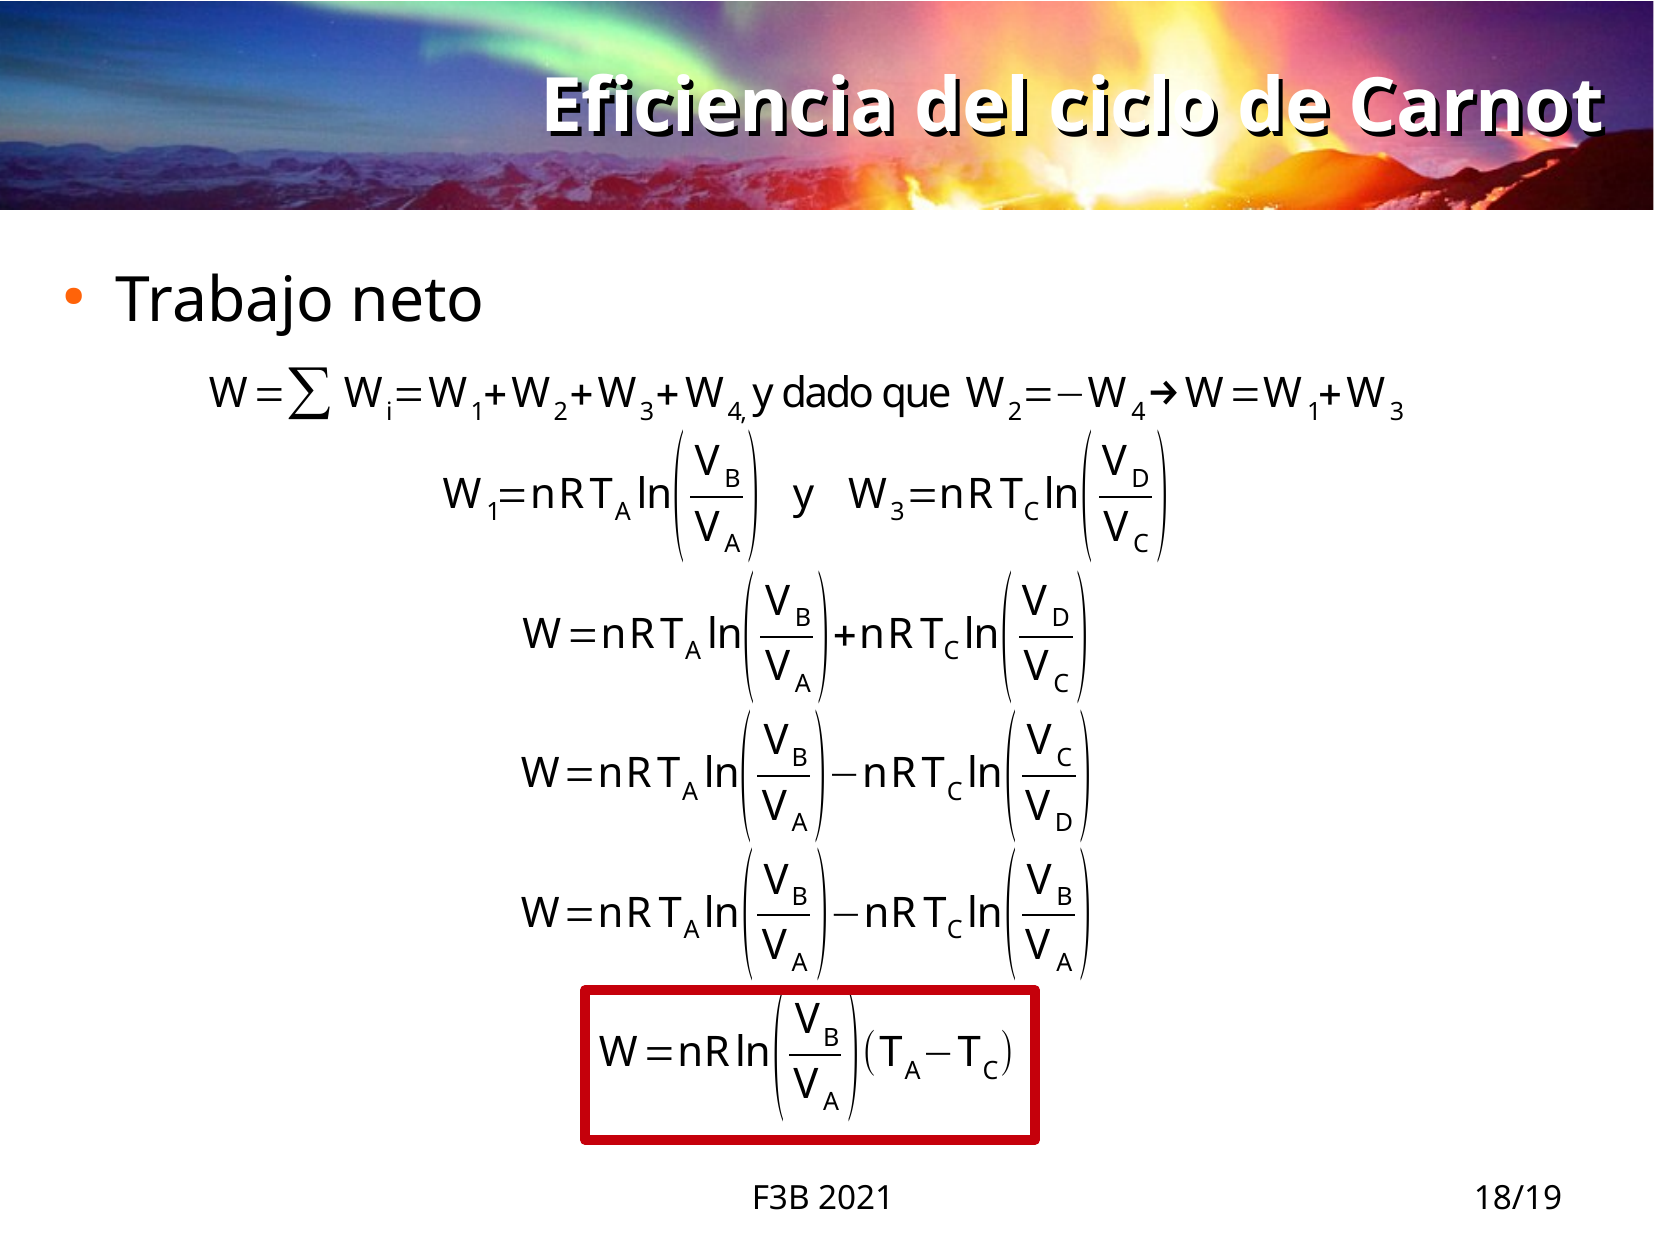

# Eficiencia del ciclo de Carnot
Trabajo neto
F3B 2021
18